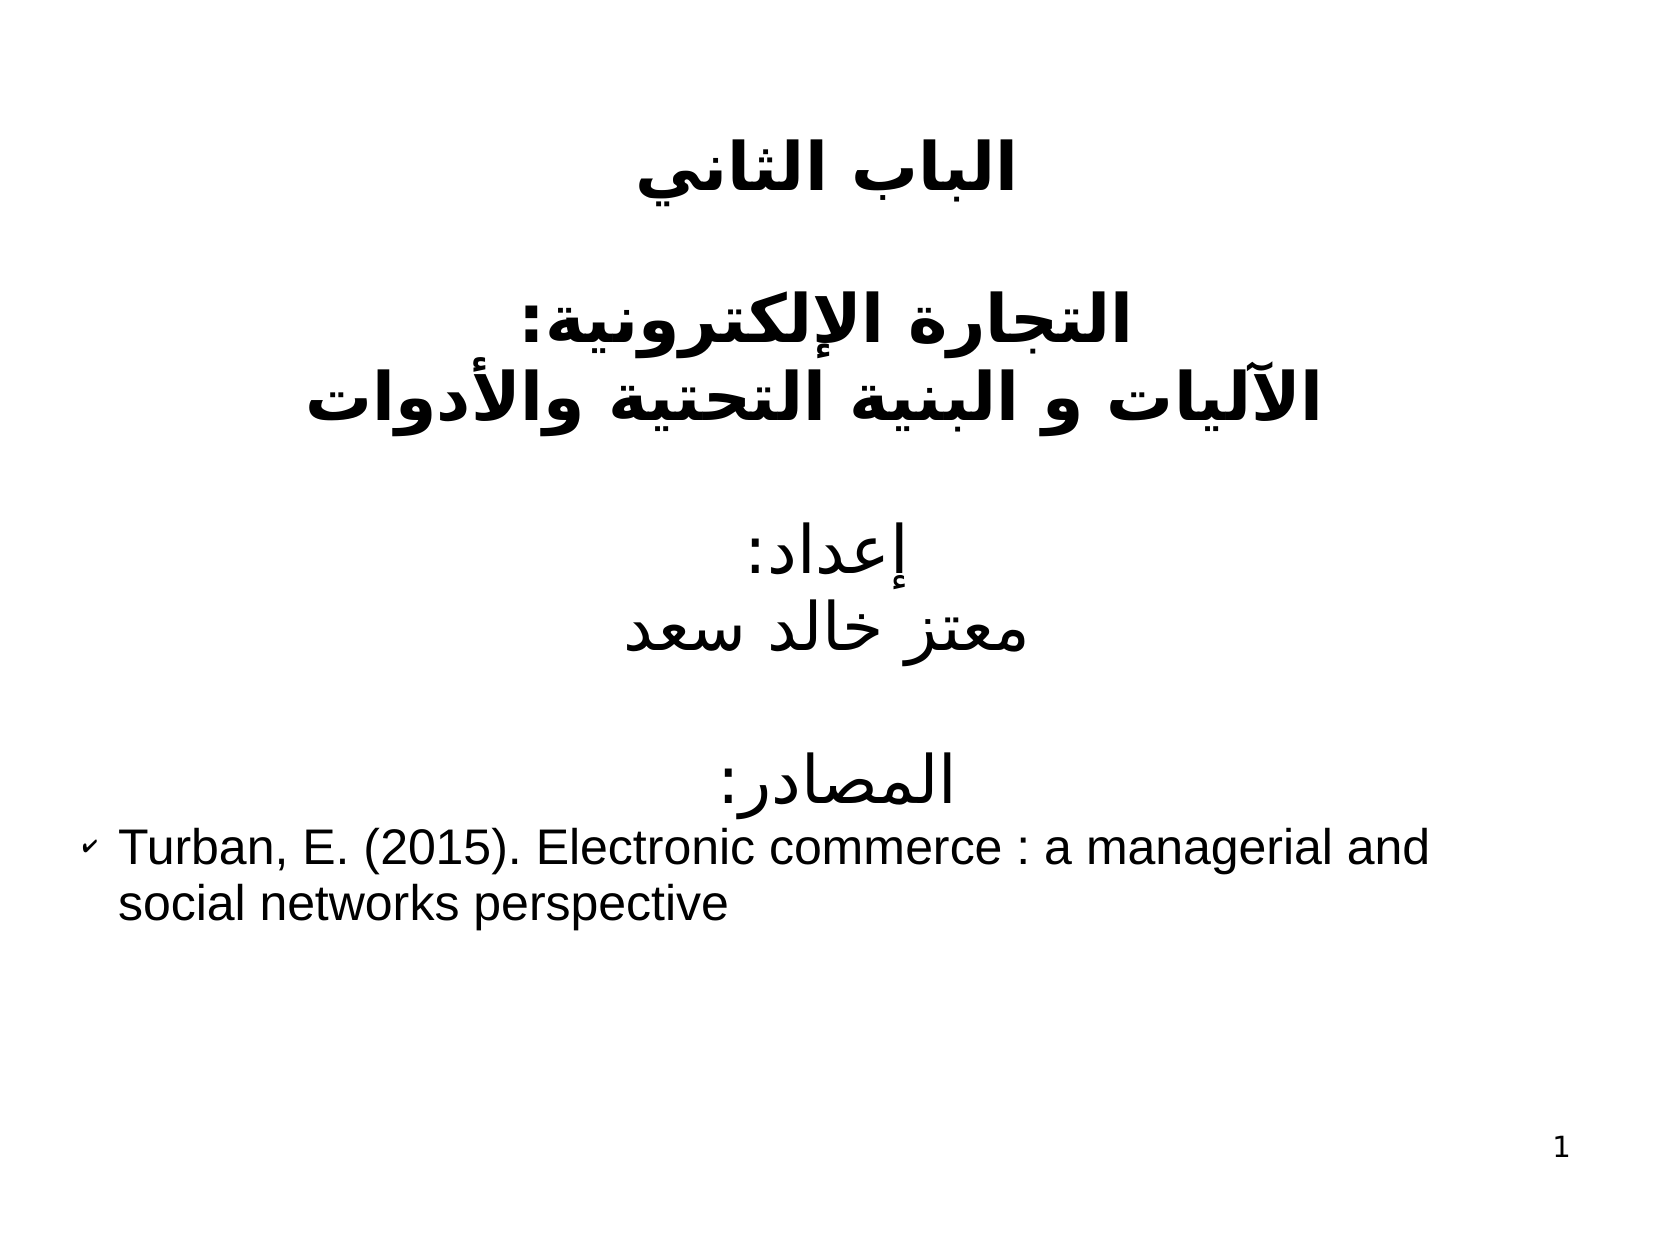

# الباب الثاني
التجارة الإلكترونية:
 الآليات و البنية التحتية والأدوات
إعداد:
معتز خالد سعد
المصادر:
Turban, E. (2015). Electronic commerce : a managerial and social networks perspective
1